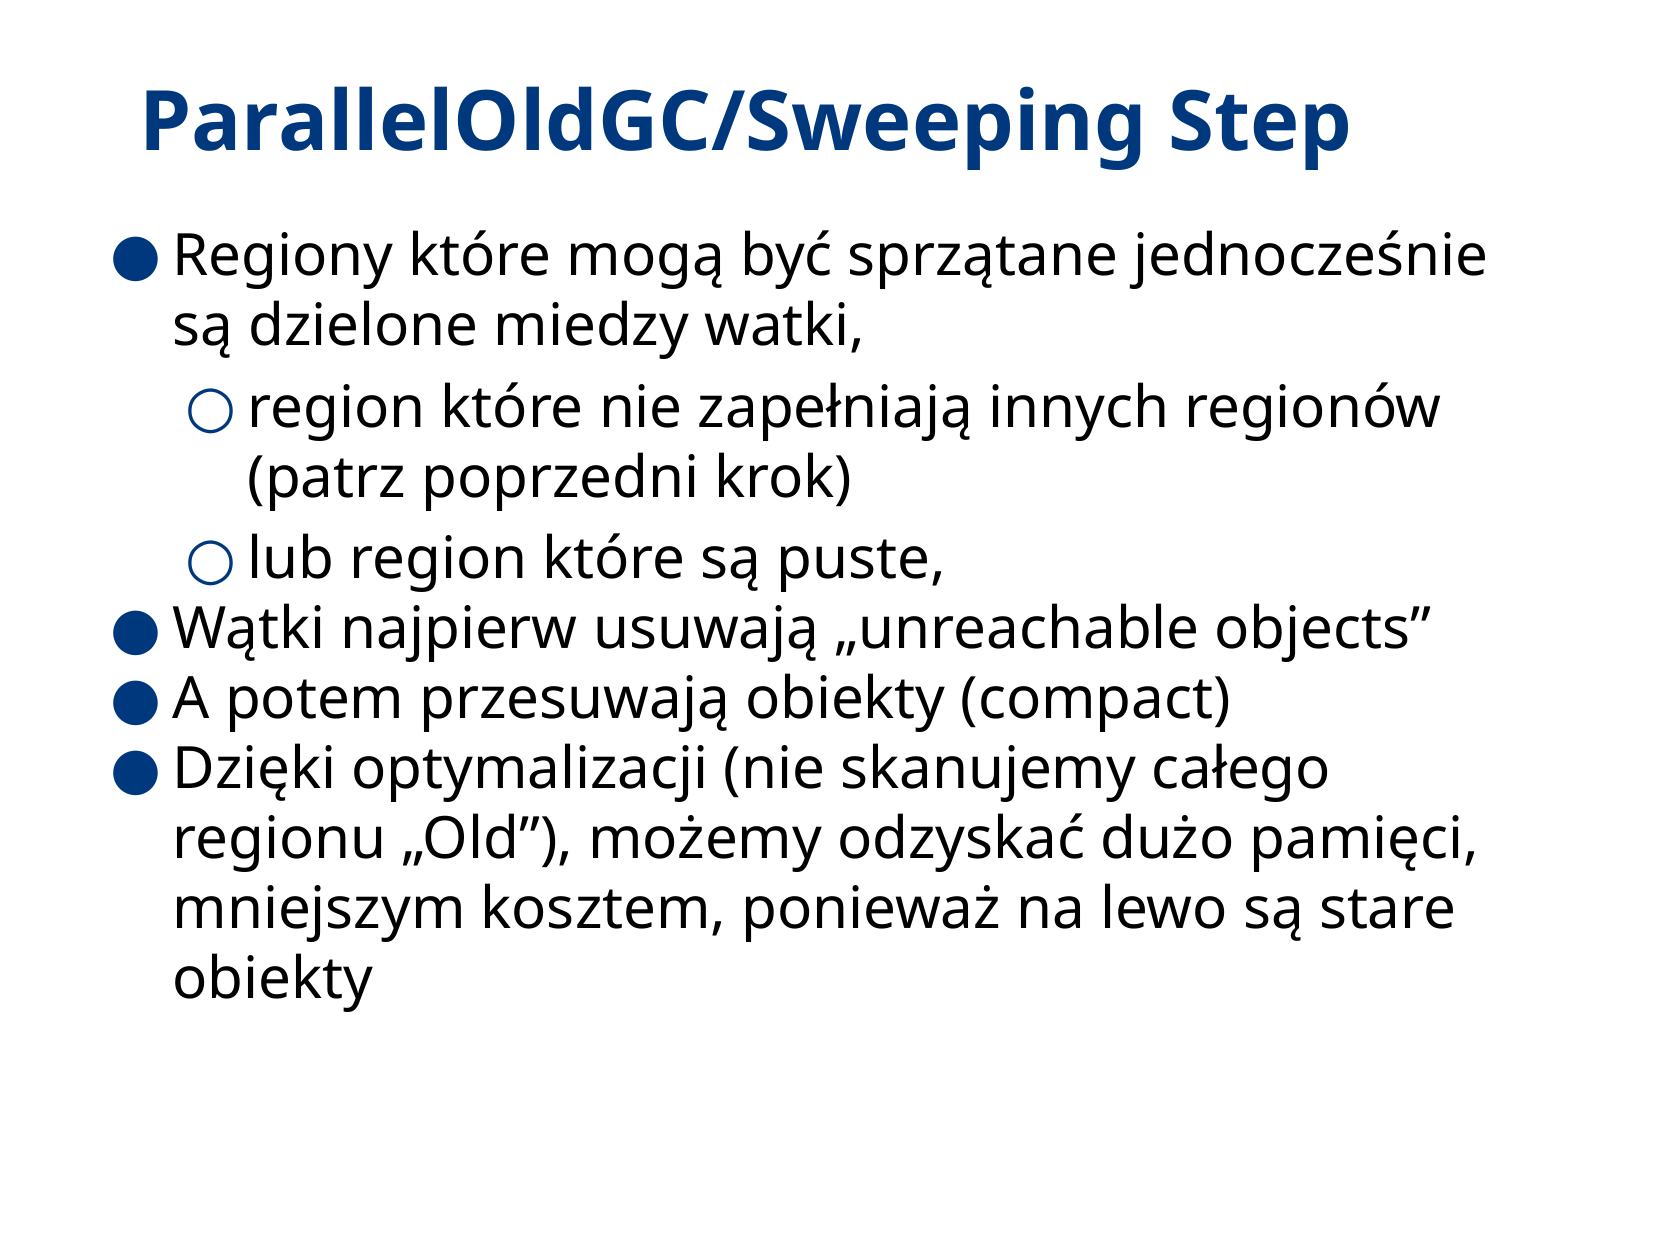

ParallelOldGC/Sweeping Step
# Regiony które mogą być sprzątane jednocześnie są dzielone miedzy watki,
region które nie zapełniają innych regionów (patrz poprzedni krok)
lub region które są puste,
Wątki najpierw usuwają „unreachable objects”
A potem przesuwają obiekty (compact)
Dzięki optymalizacji (nie skanujemy całego regionu „Old”), możemy odzyskać dużo pamięci, mniejszym kosztem, ponieważ na lewo są stare obiekty